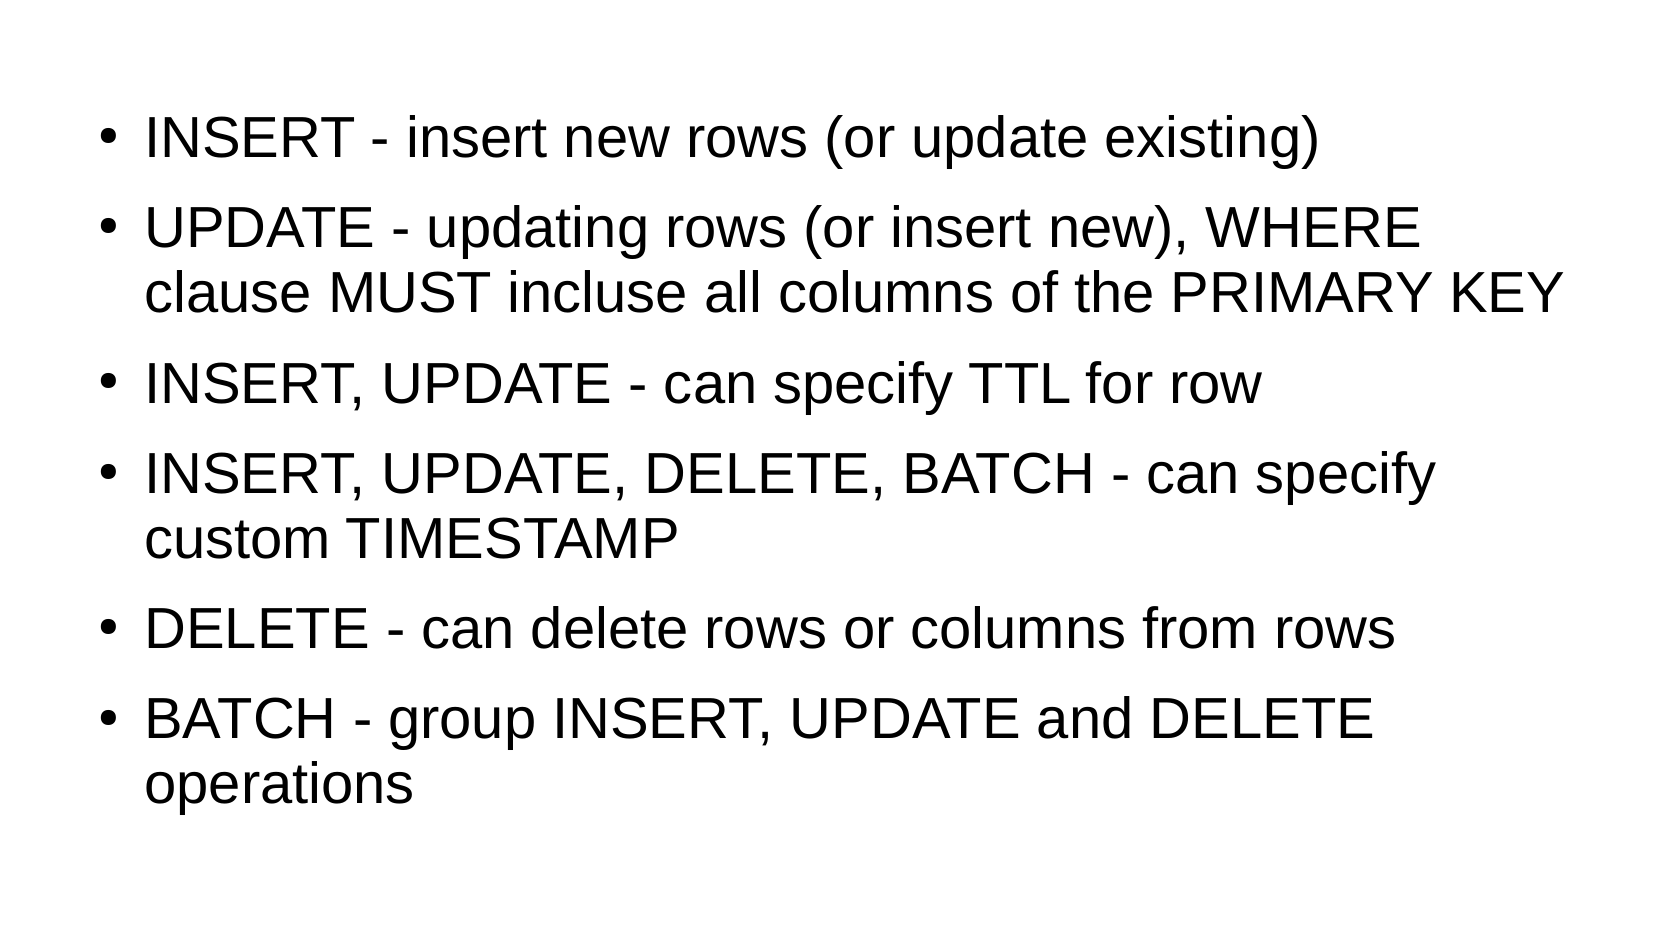

# INSERT - insert new rows (or update existing)
UPDATE - updating rows (or insert new), WHERE clause MUST incluse all columns of the PRIMARY KEY
INSERT, UPDATE - can specify TTL for row
INSERT, UPDATE, DELETE, BATCH - can specify custom TIMESTAMP
DELETE - can delete rows or columns from rows
BATCH - group INSERT, UPDATE and DELETE operations